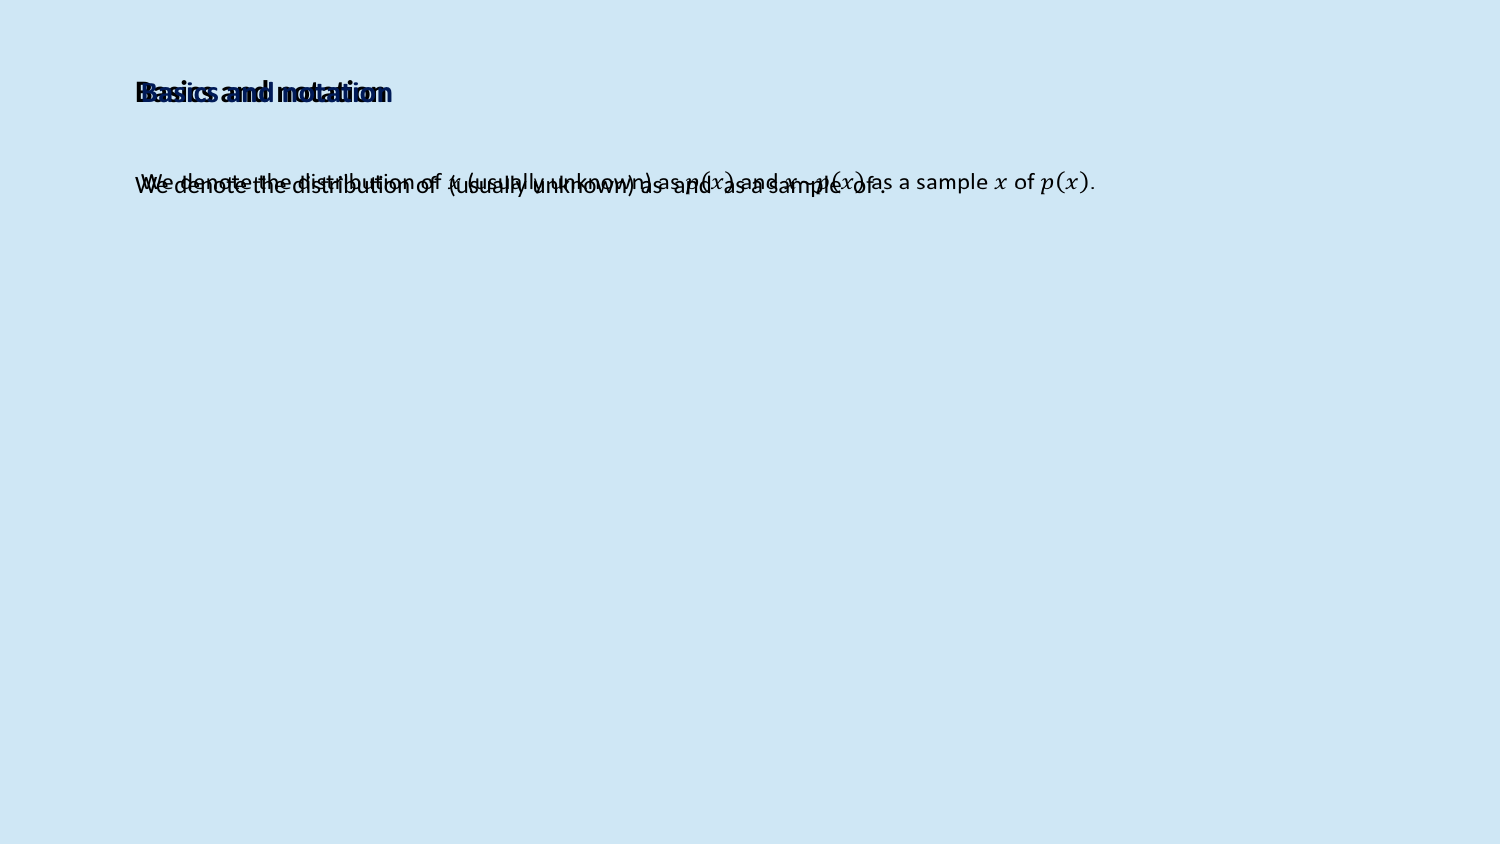

Basics and notation
We denote the distribution of (usually unknown) as and as a sample of .